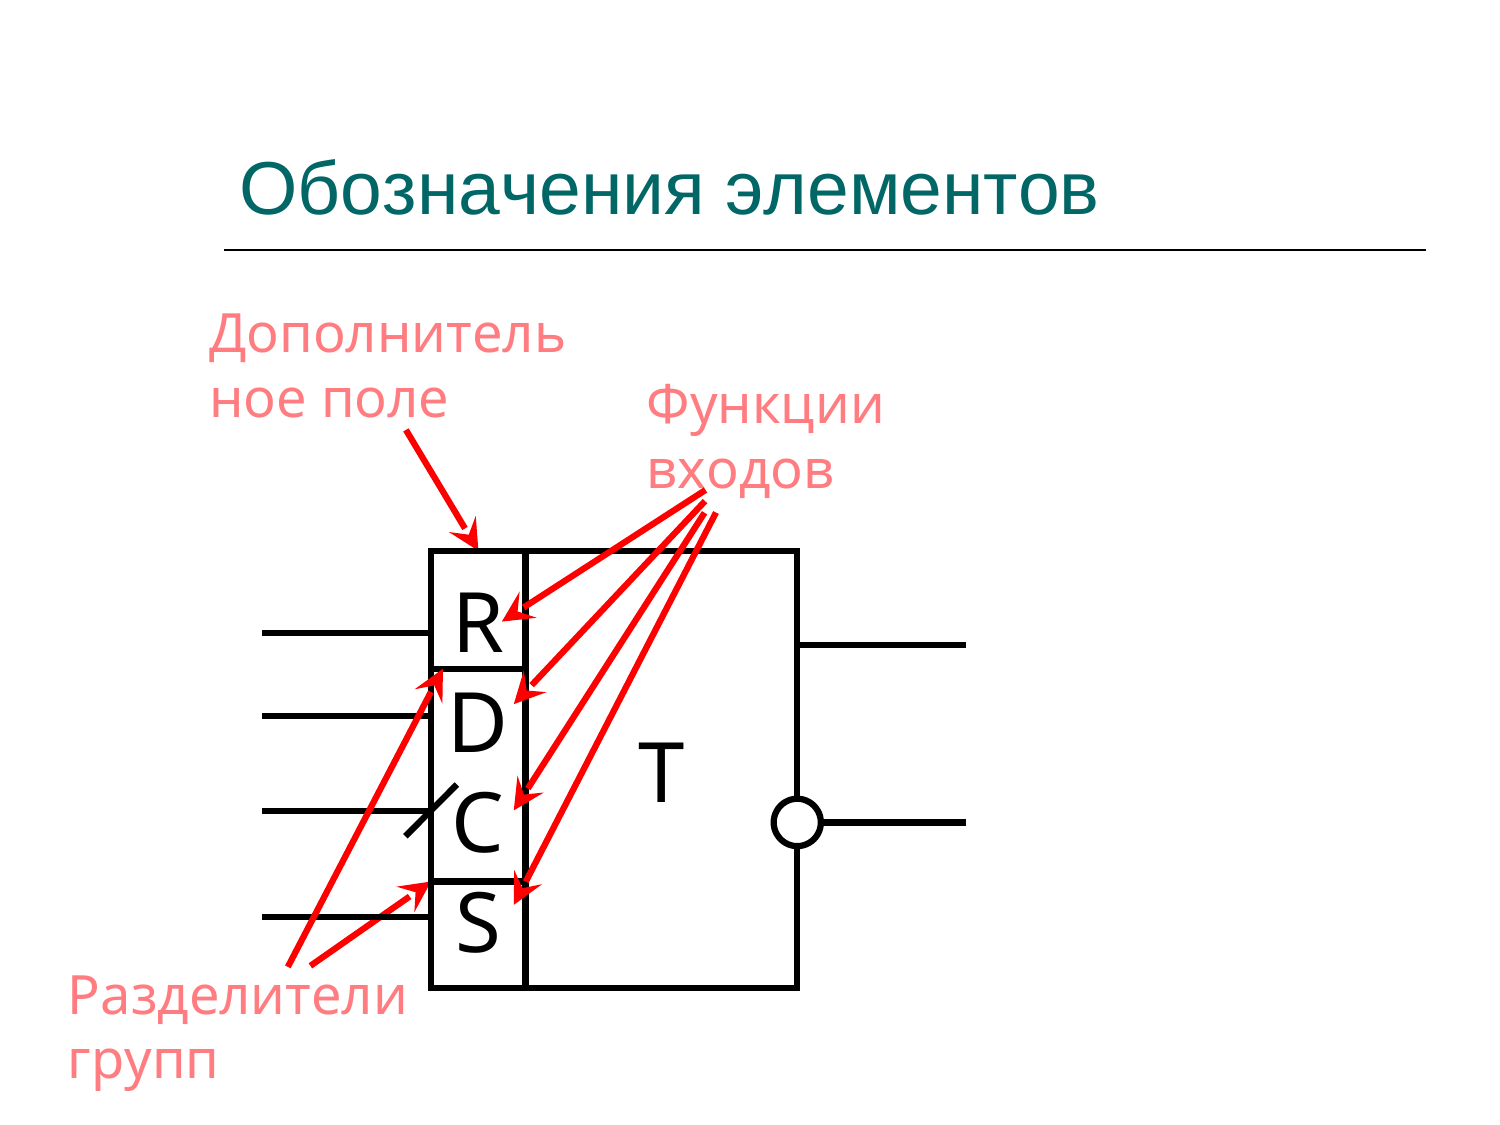

# Обозначения элементов
Дополнительное поле
Функции входов
R
D
C
S
T
Разделители групп